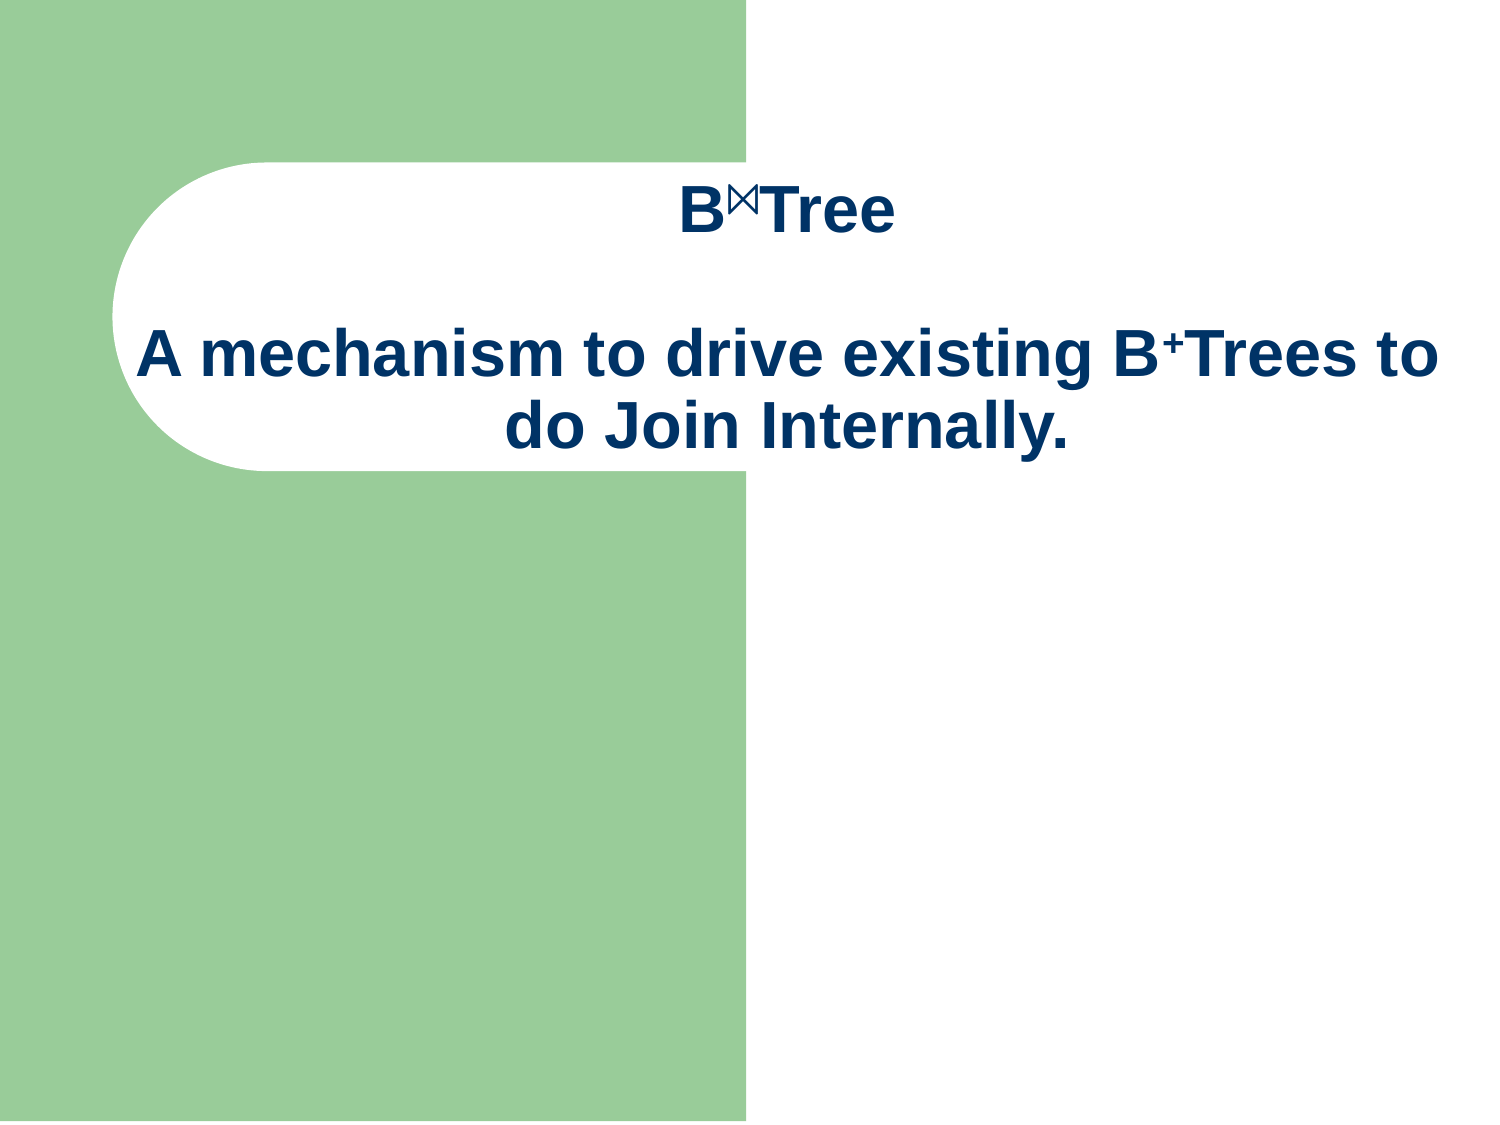

# B⨝Tree A mechanism to drive existing B+Trees to do Join Internally.